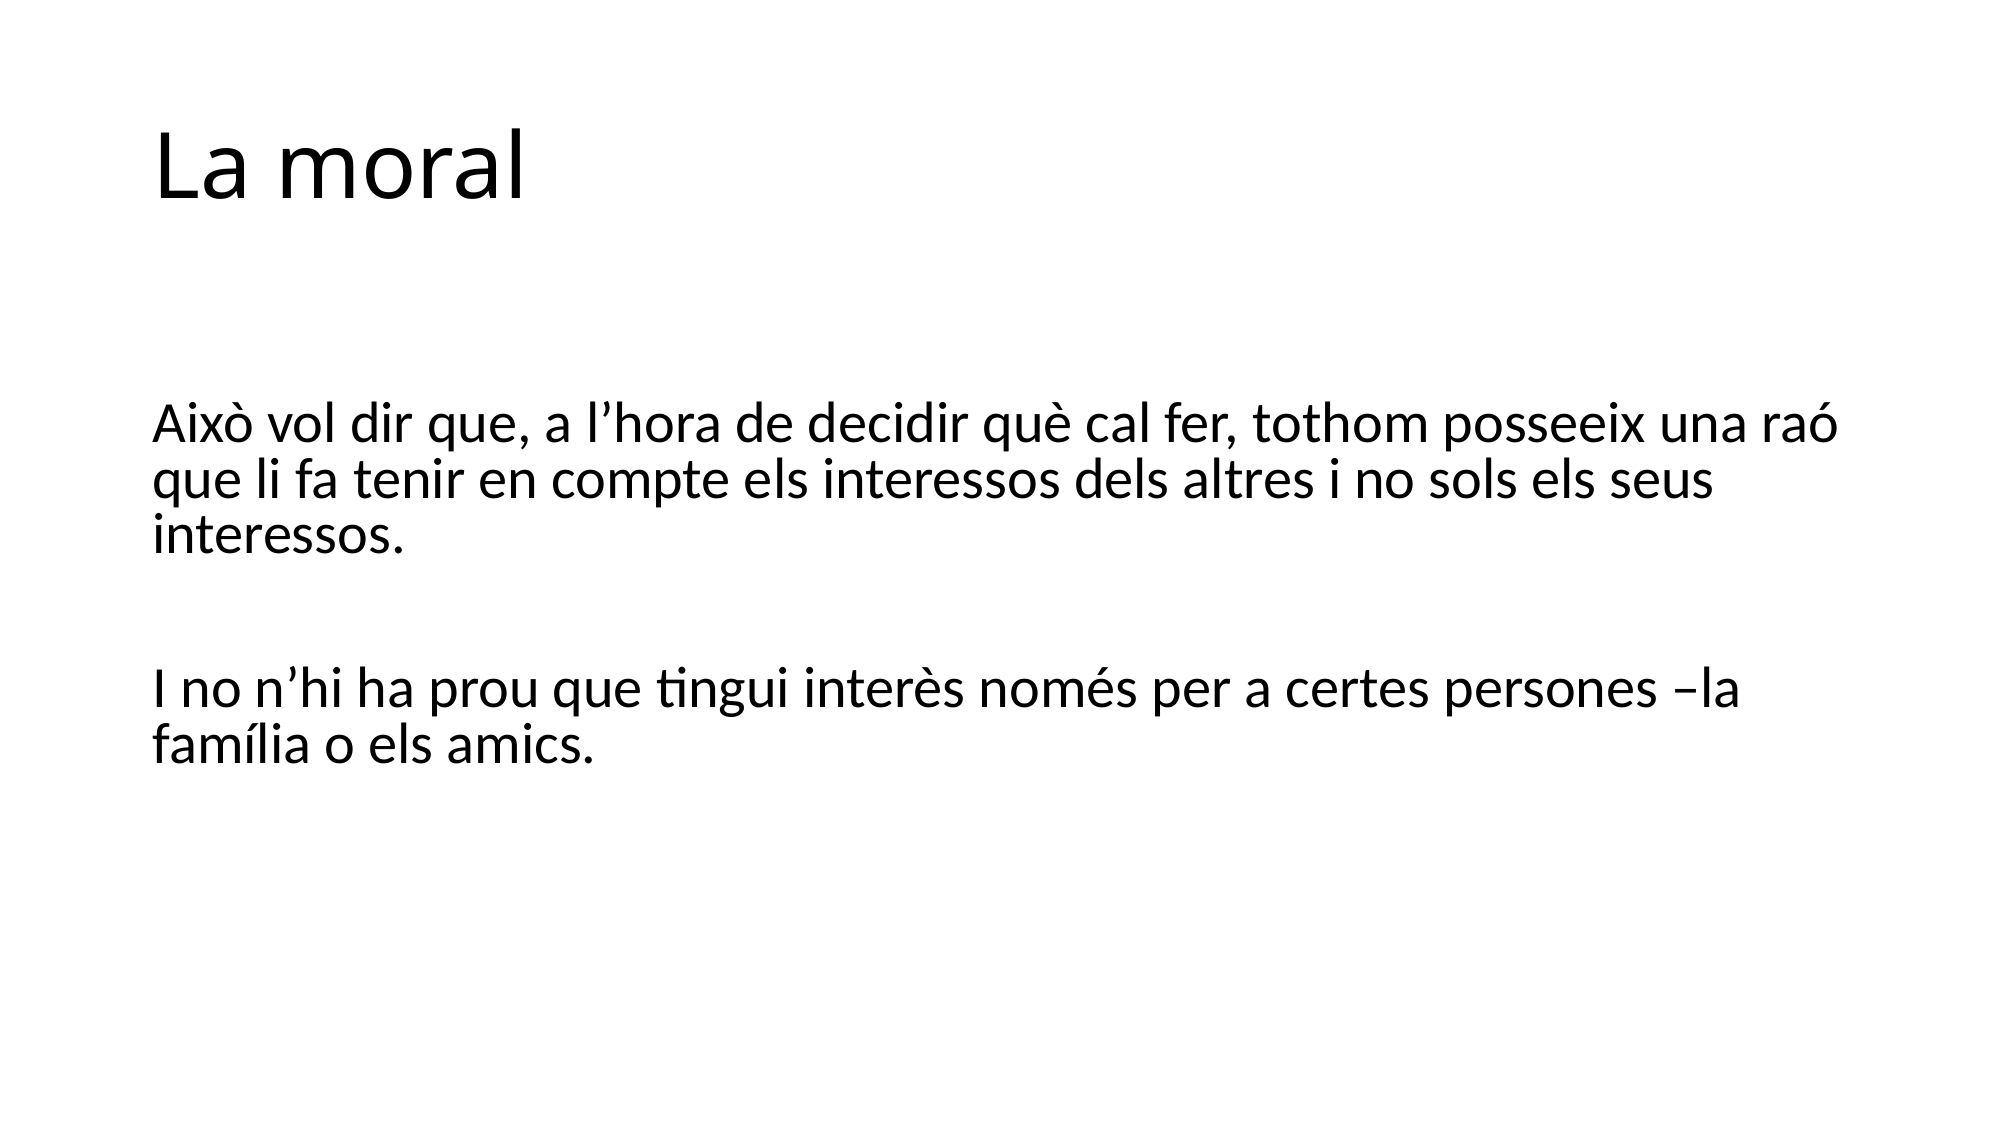

# La moral
Això vol dir que, a l’hora de decidir què cal fer, tothom posseeix una raó que li fa tenir en compte els interessos dels altres i no sols els seus interessos.
I no n’hi ha prou que tingui interès només per a certes persones –la família o els amics.